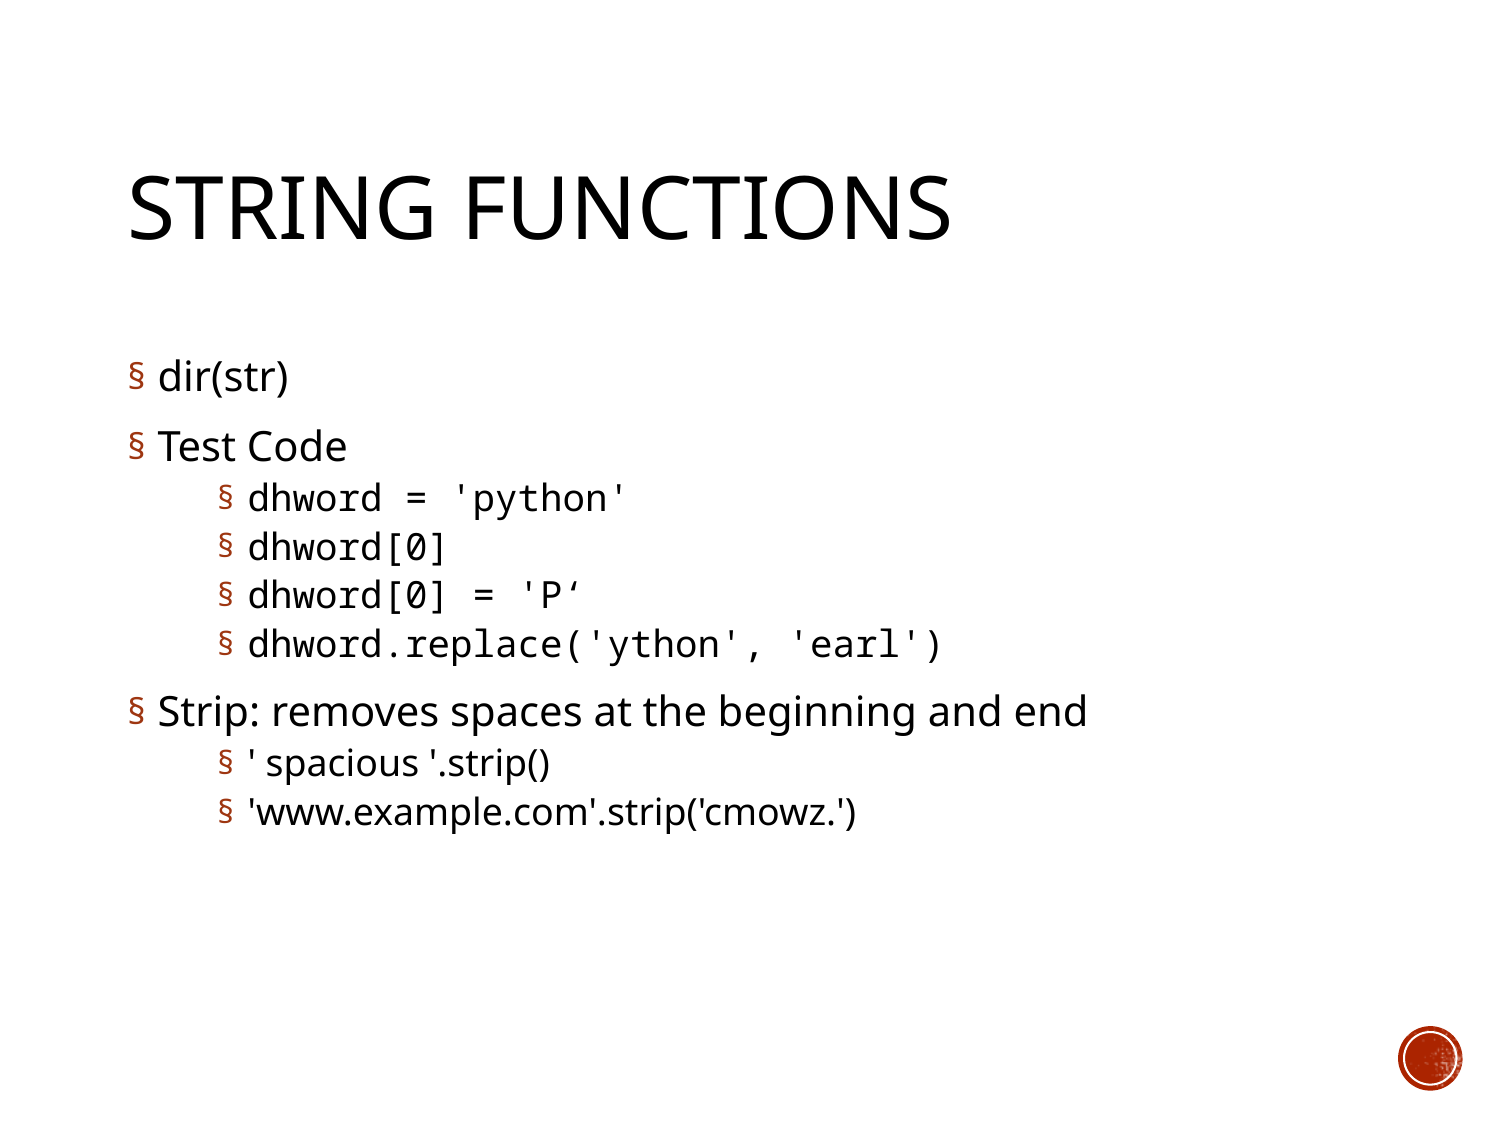

# String Functions
dir(str)
Test Code
dhword = 'python'
dhword[0]
dhword[0] = 'P‘
dhword.replace('ython', 'earl')
Strip: removes spaces at the beginning and end
' spacious '.strip()
'www.example.com'.strip('cmowz.')